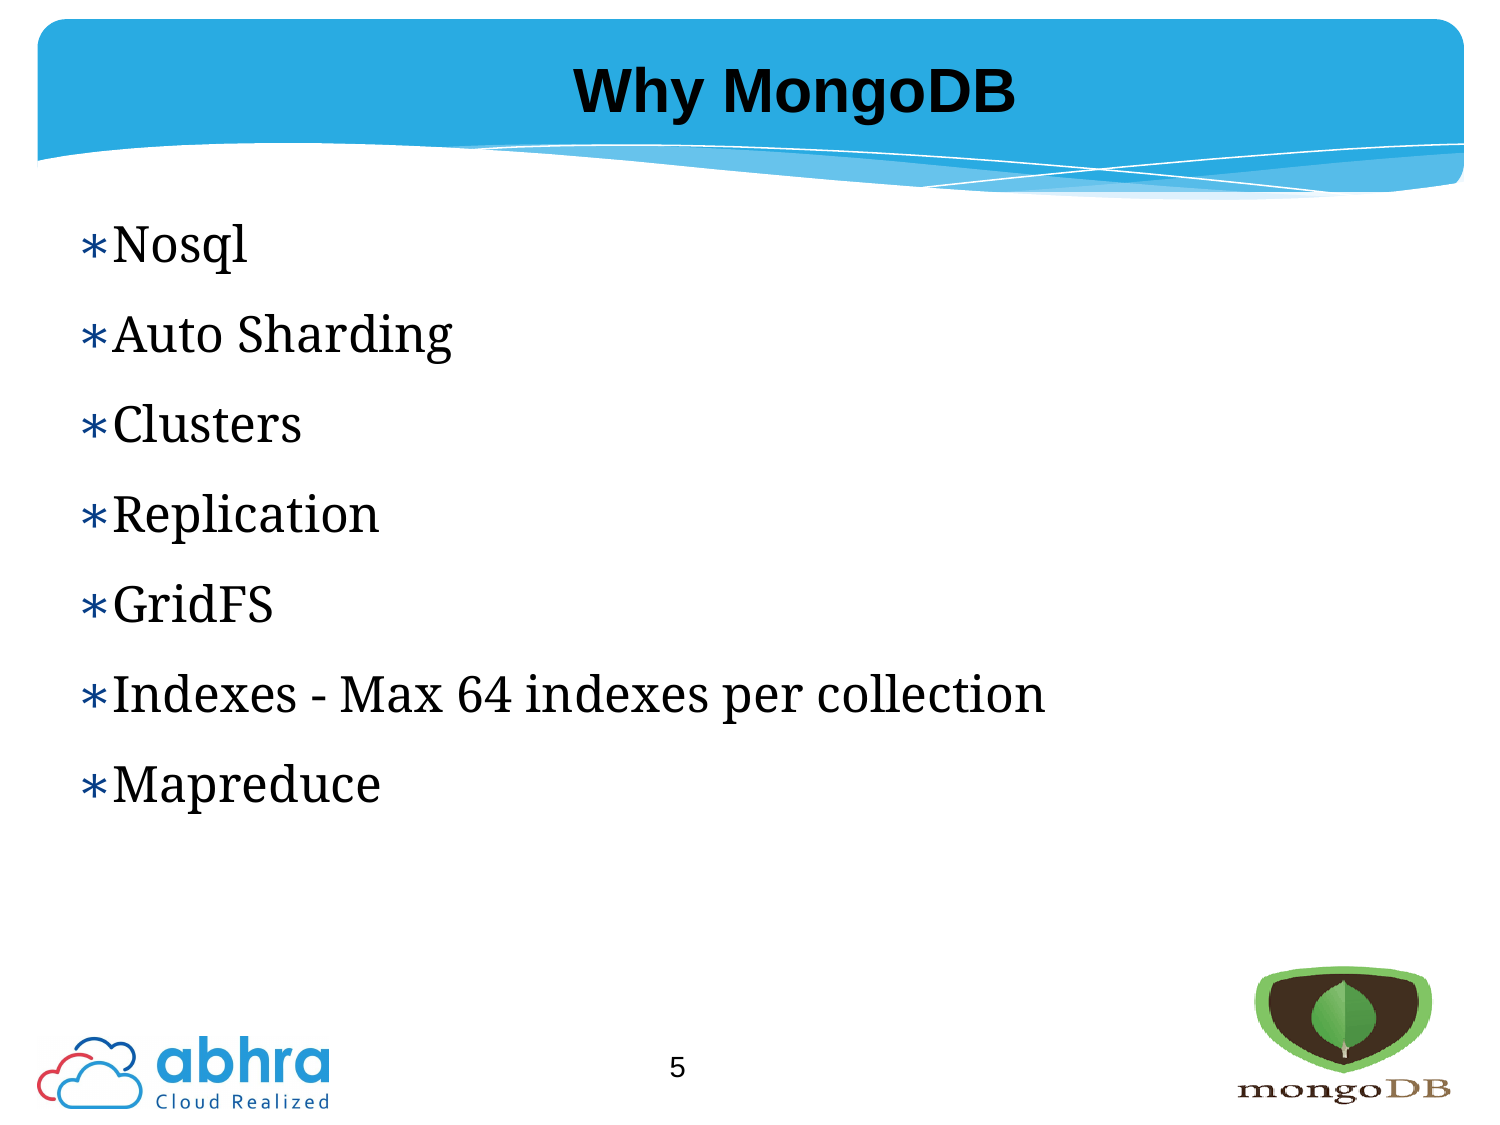

Why MongoDB
# Nosql
Auto Sharding
Clusters
Replication
GridFS
Indexes - Max 64 indexes per collection
Mapreduce
8/3/16